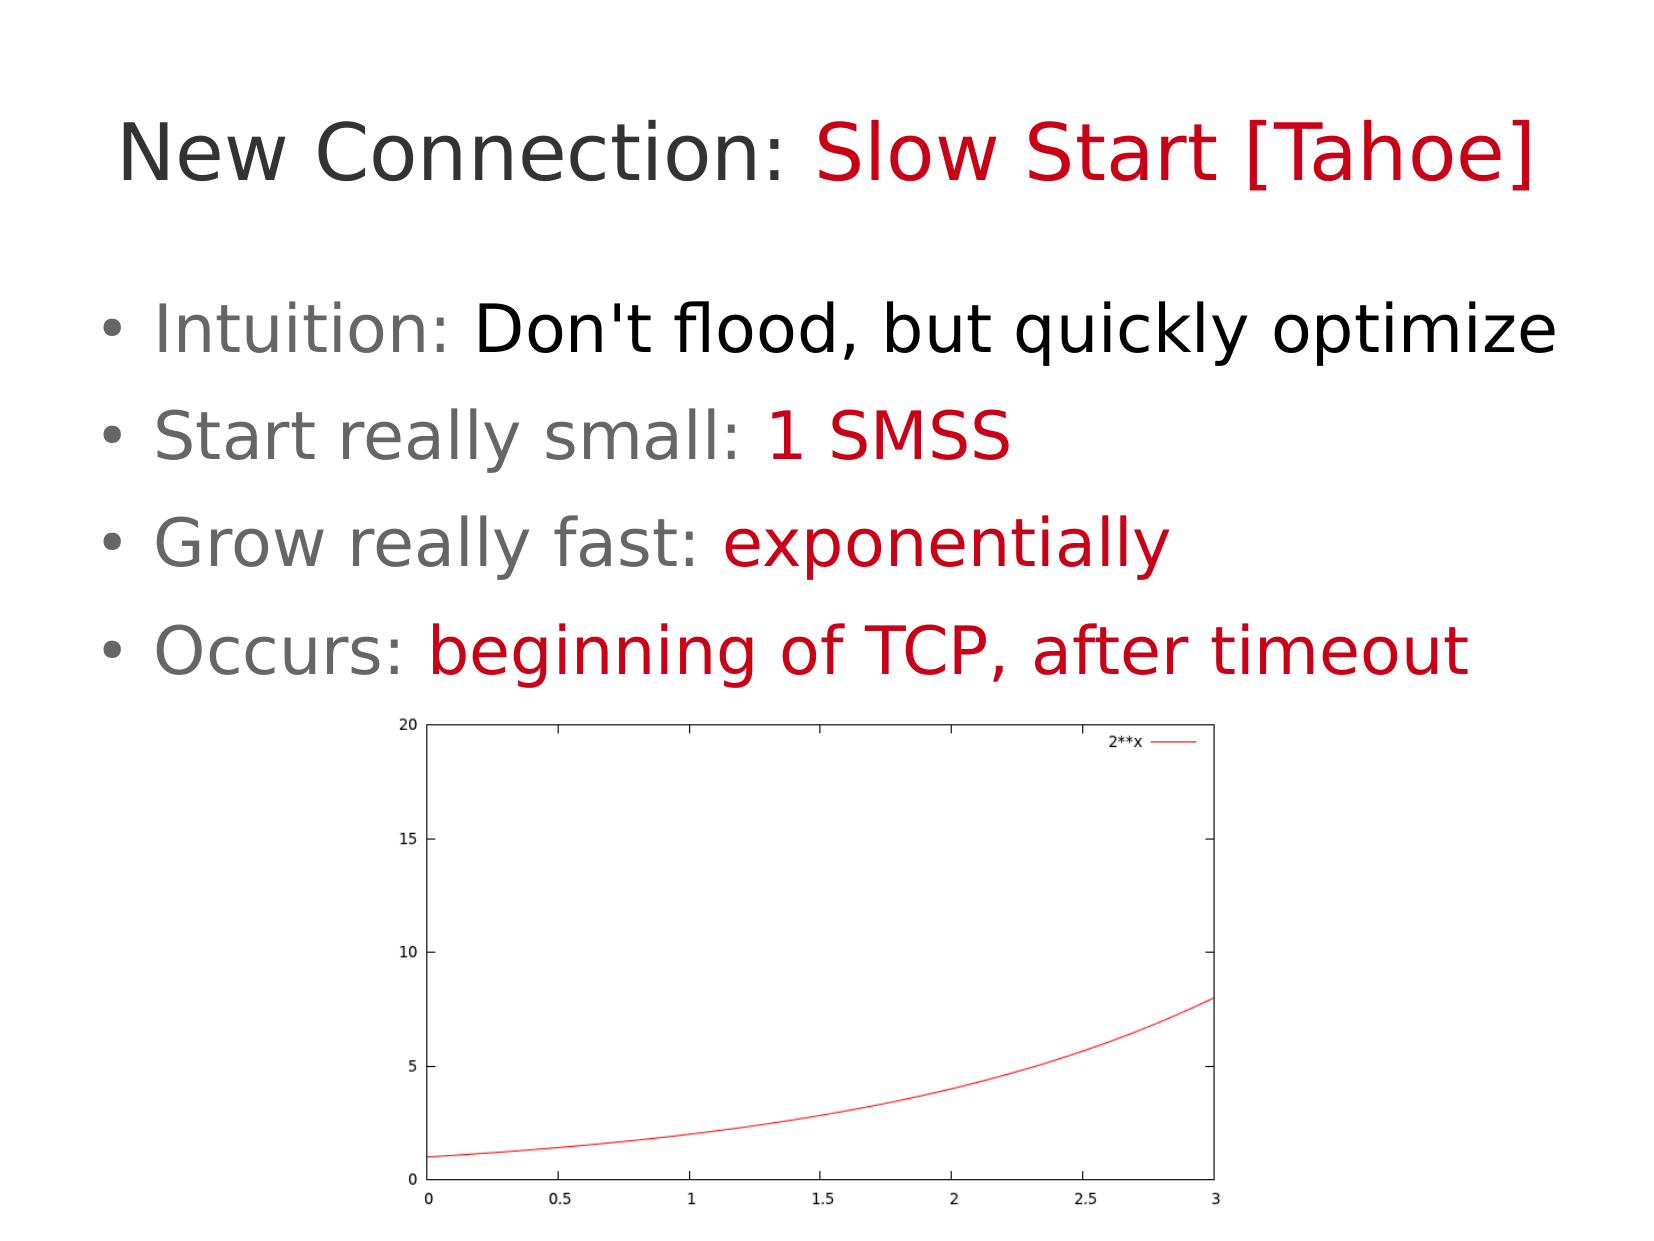

# New Connection: Slow Start [Tahoe]
Intuition: Don't flood, but quickly optimize
Start really small: 1 SMSS
Grow really fast: exponentially
Occurs: beginning of TCP, after timeout